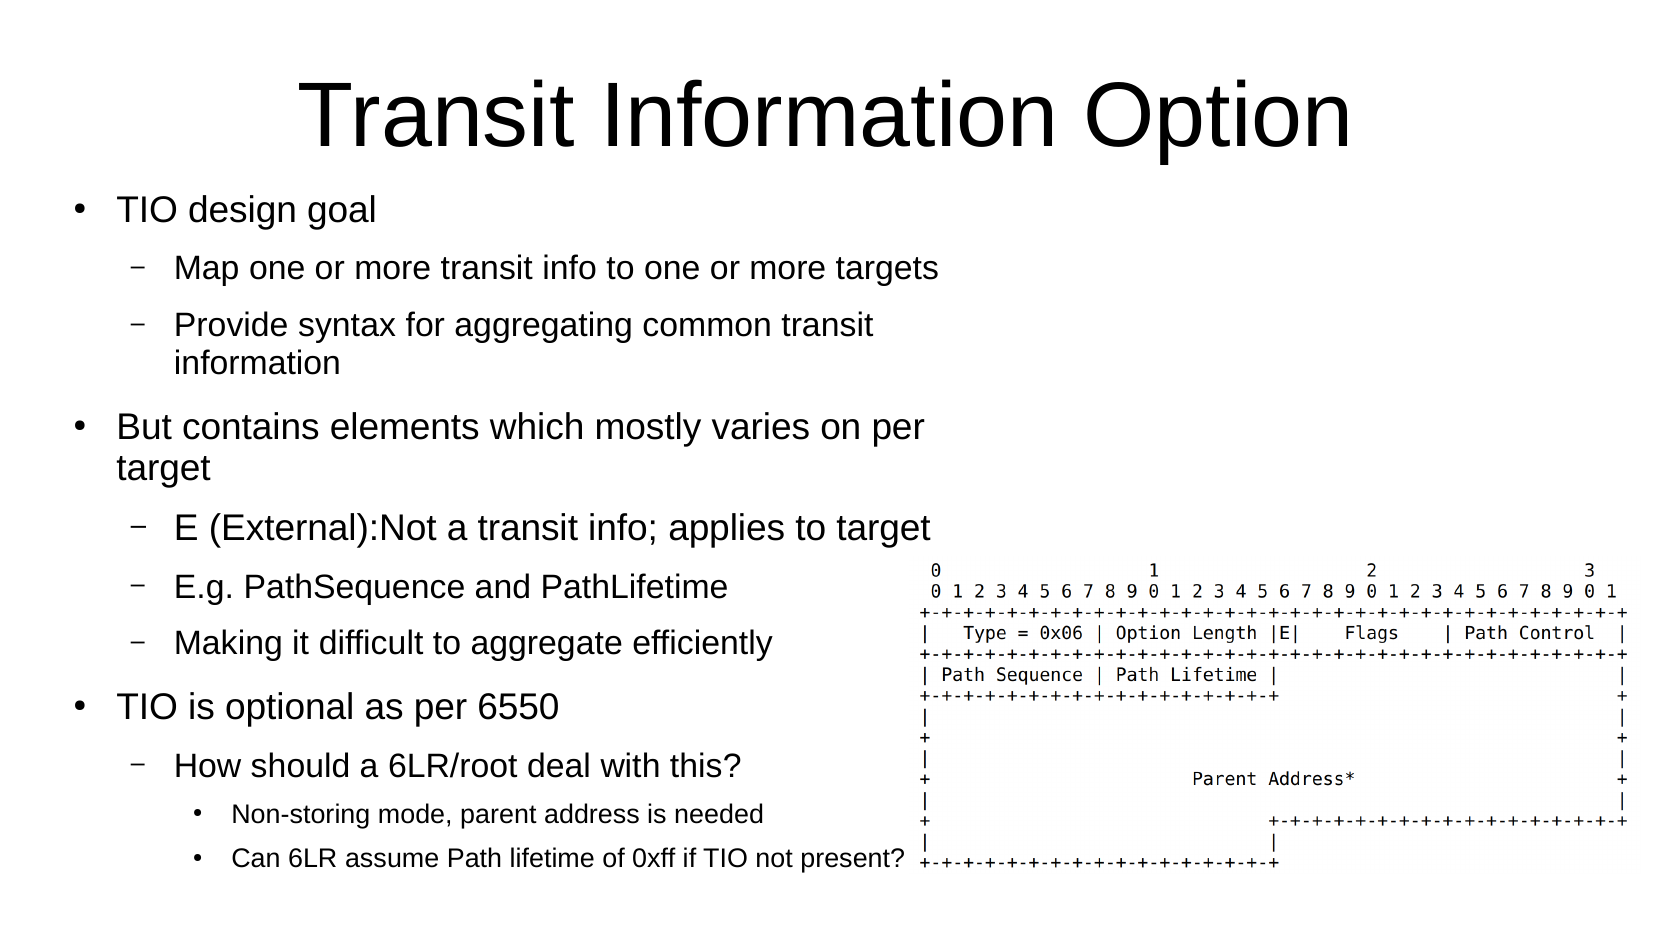

# Transit Information Option
TIO design goal
Map one or more transit info to one or more targets
Provide syntax for aggregating common transit information
But contains elements which mostly varies on per target
E (External):Not a transit info; applies to target
E.g. PathSequence and PathLifetime
Making it difficult to aggregate efficiently
TIO is optional as per 6550
How should a 6LR/root deal with this?
Non-storing mode, parent address is needed
Can 6LR assume Path lifetime of 0xff if TIO not present?